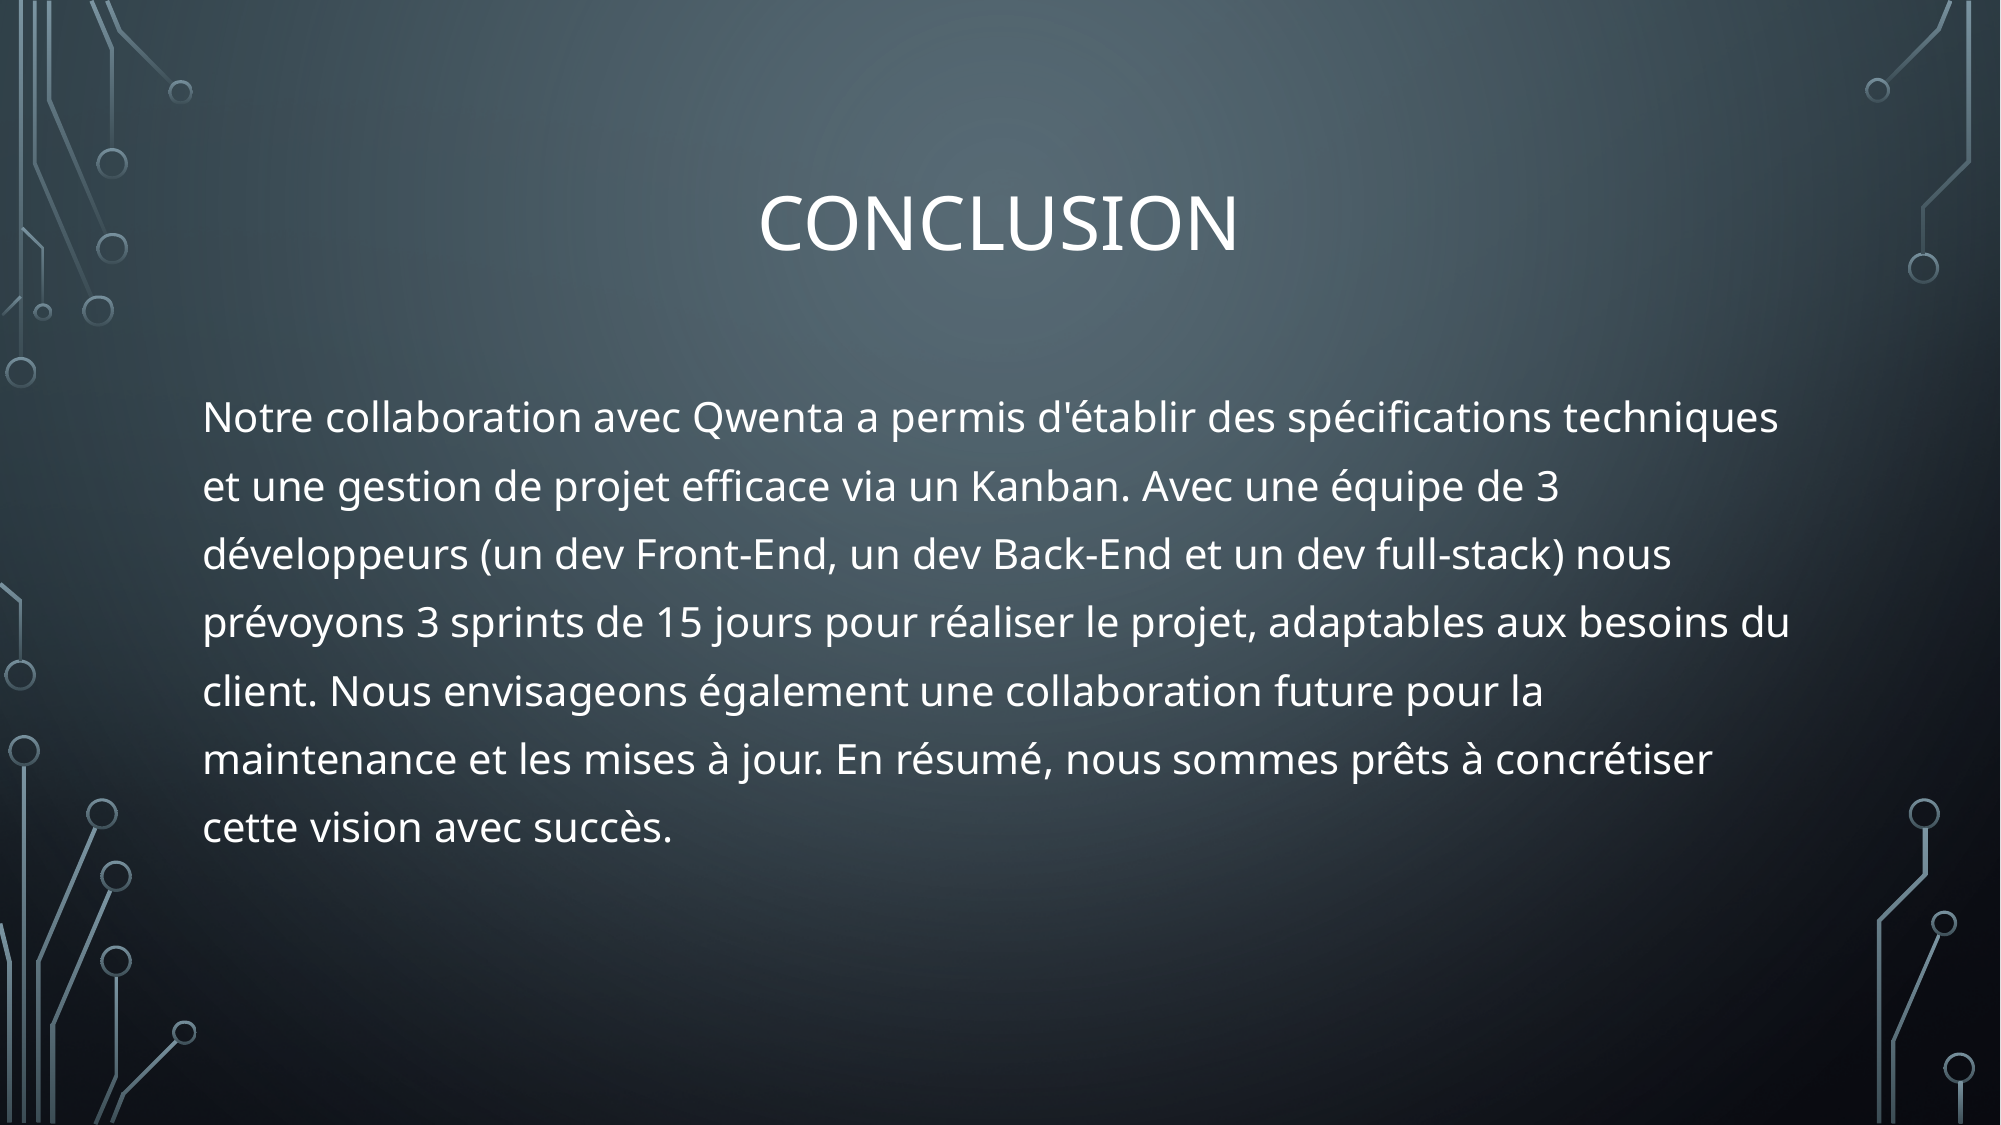

# Conclusion
Notre collaboration avec Qwenta a permis d'établir des spécifications techniques et une gestion de projet efficace via un Kanban. Avec une équipe de 3 développeurs (un dev Front-End, un dev Back-End et un dev full-stack) nous prévoyons 3 sprints de 15 jours pour réaliser le projet, adaptables aux besoins du client. Nous envisageons également une collaboration future pour la maintenance et les mises à jour. En résumé, nous sommes prêts à concrétiser cette vision avec succès.